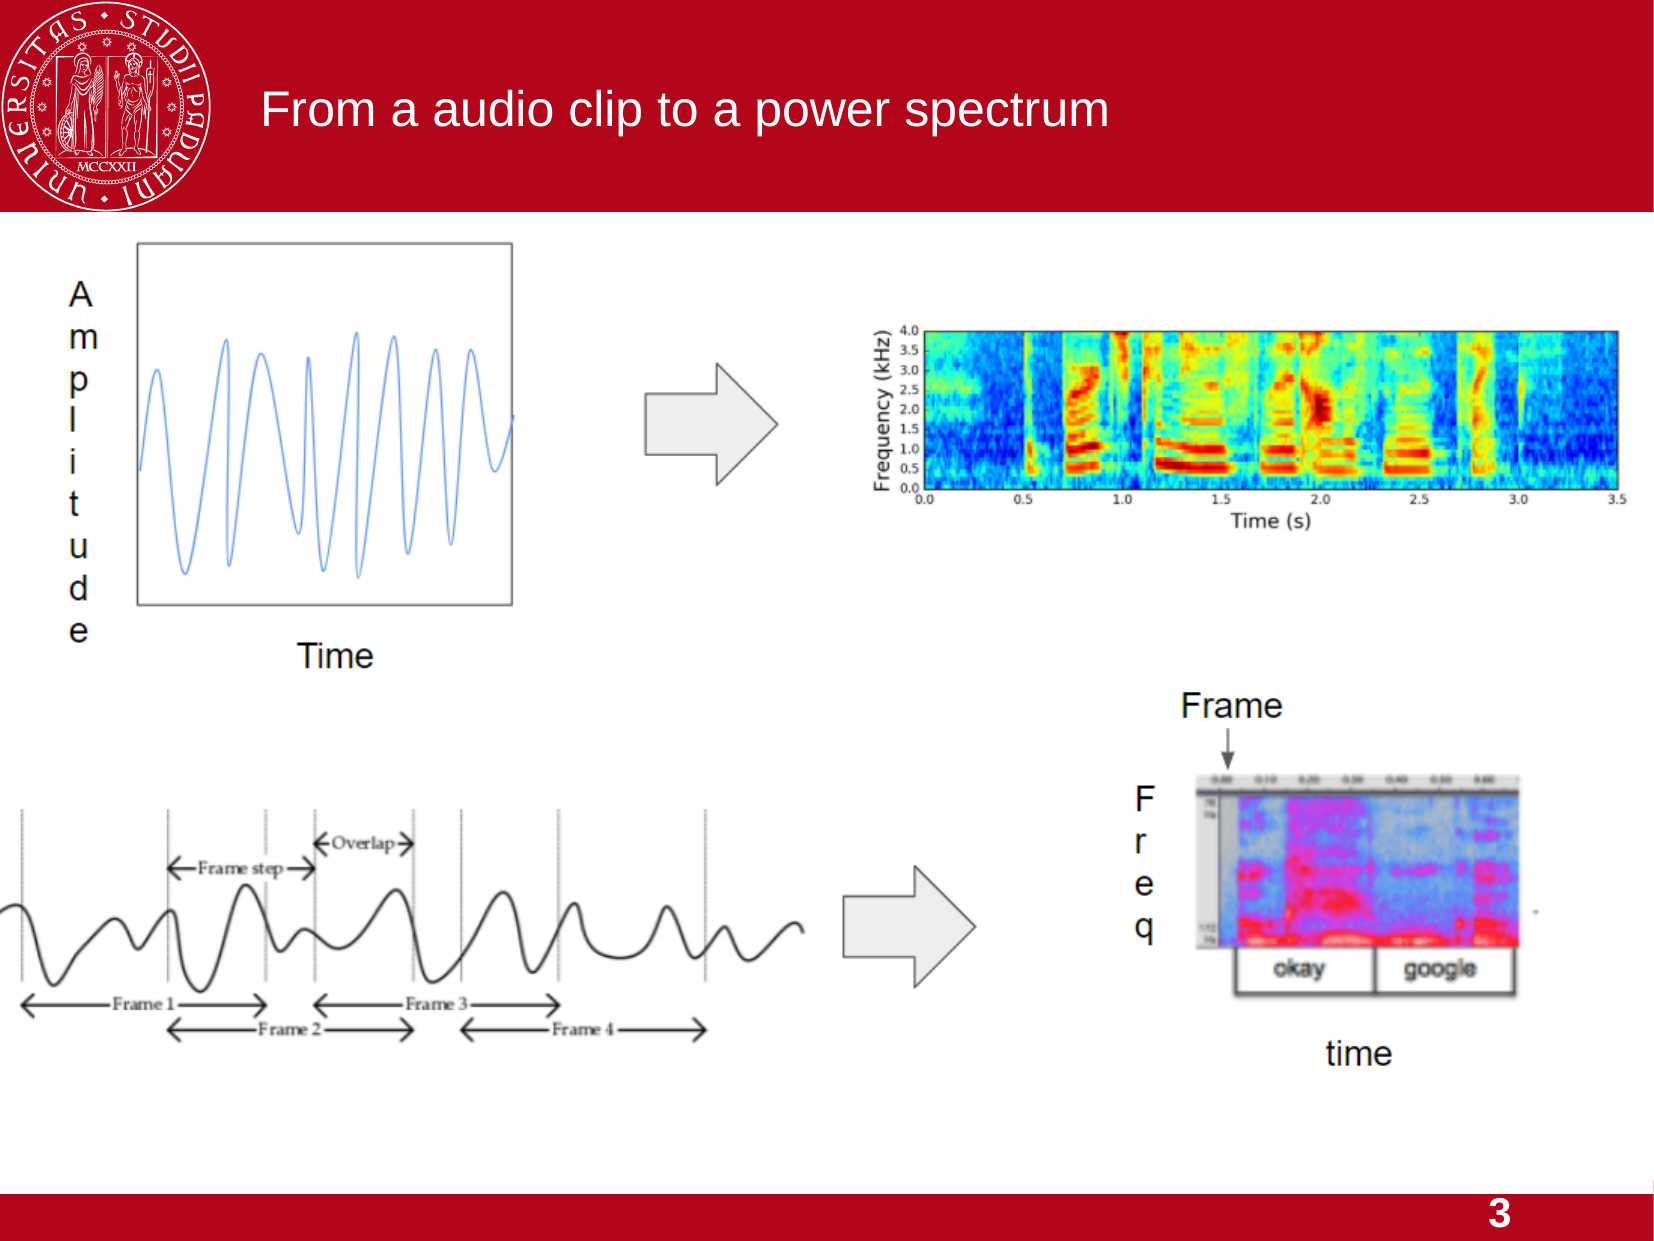

# From a audio clip to a power spectrum